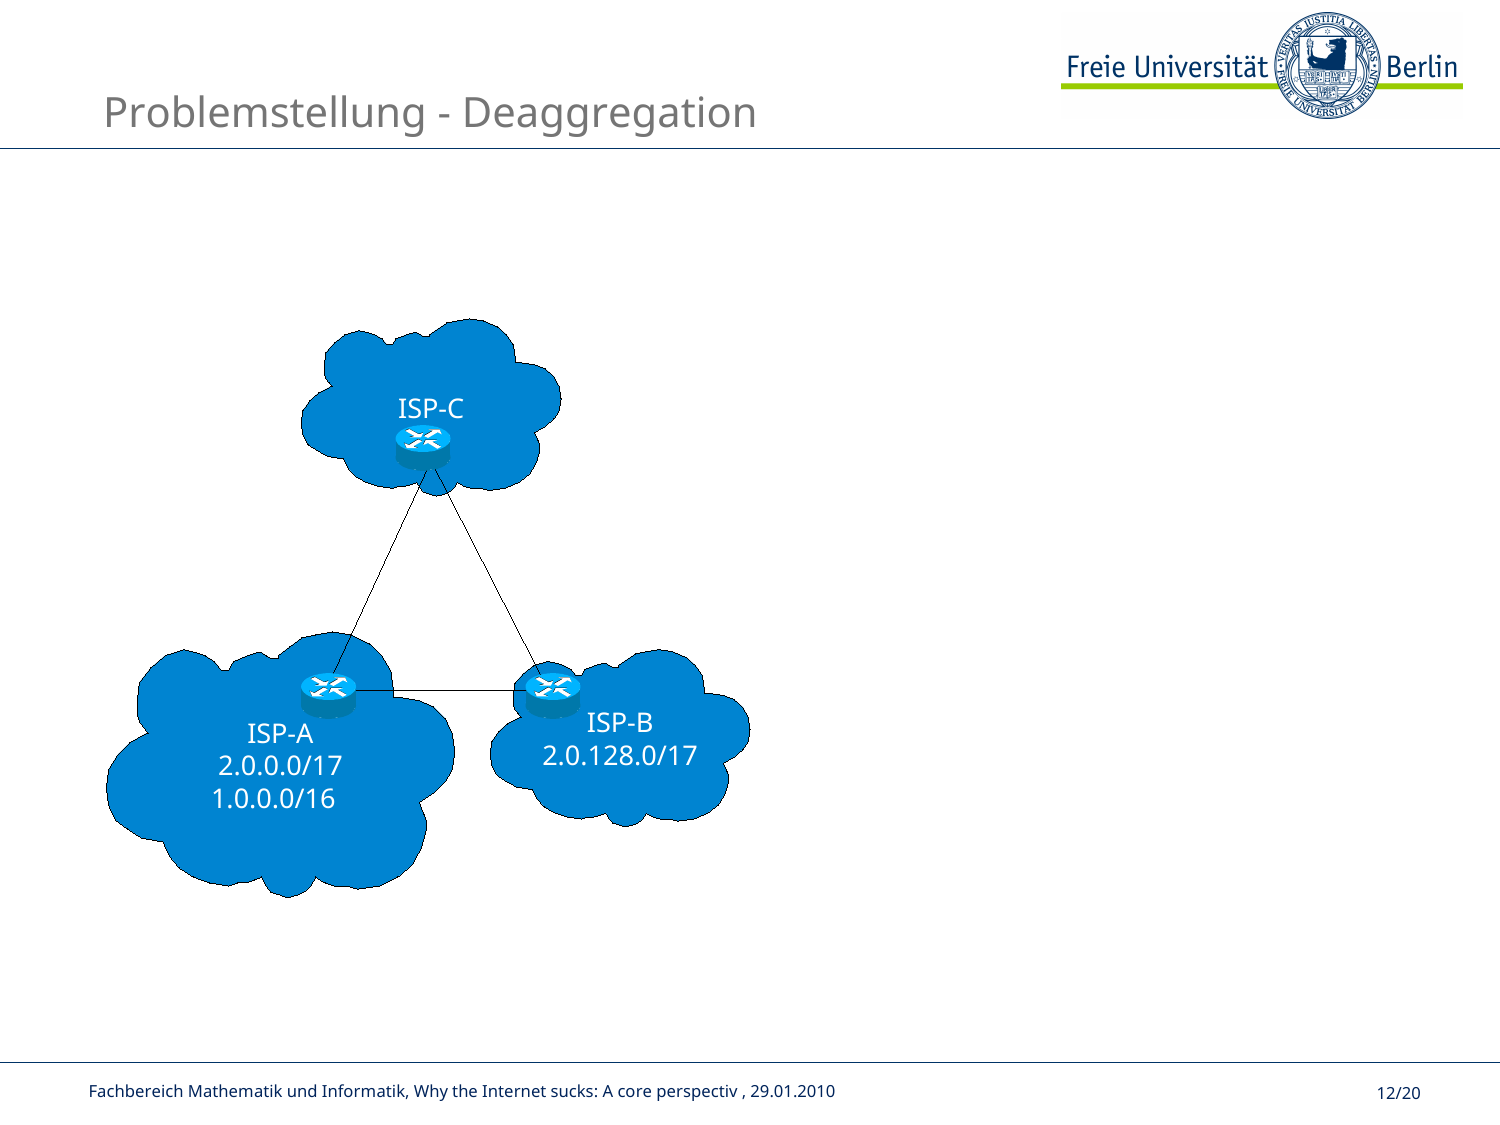

# Problemstellung - Deaggregation
ISP-C
ISP-A
2.0.0.0/17
1.0.0.0/16
ISP-B
2.0.128.0/17
Freie Universität Berlin